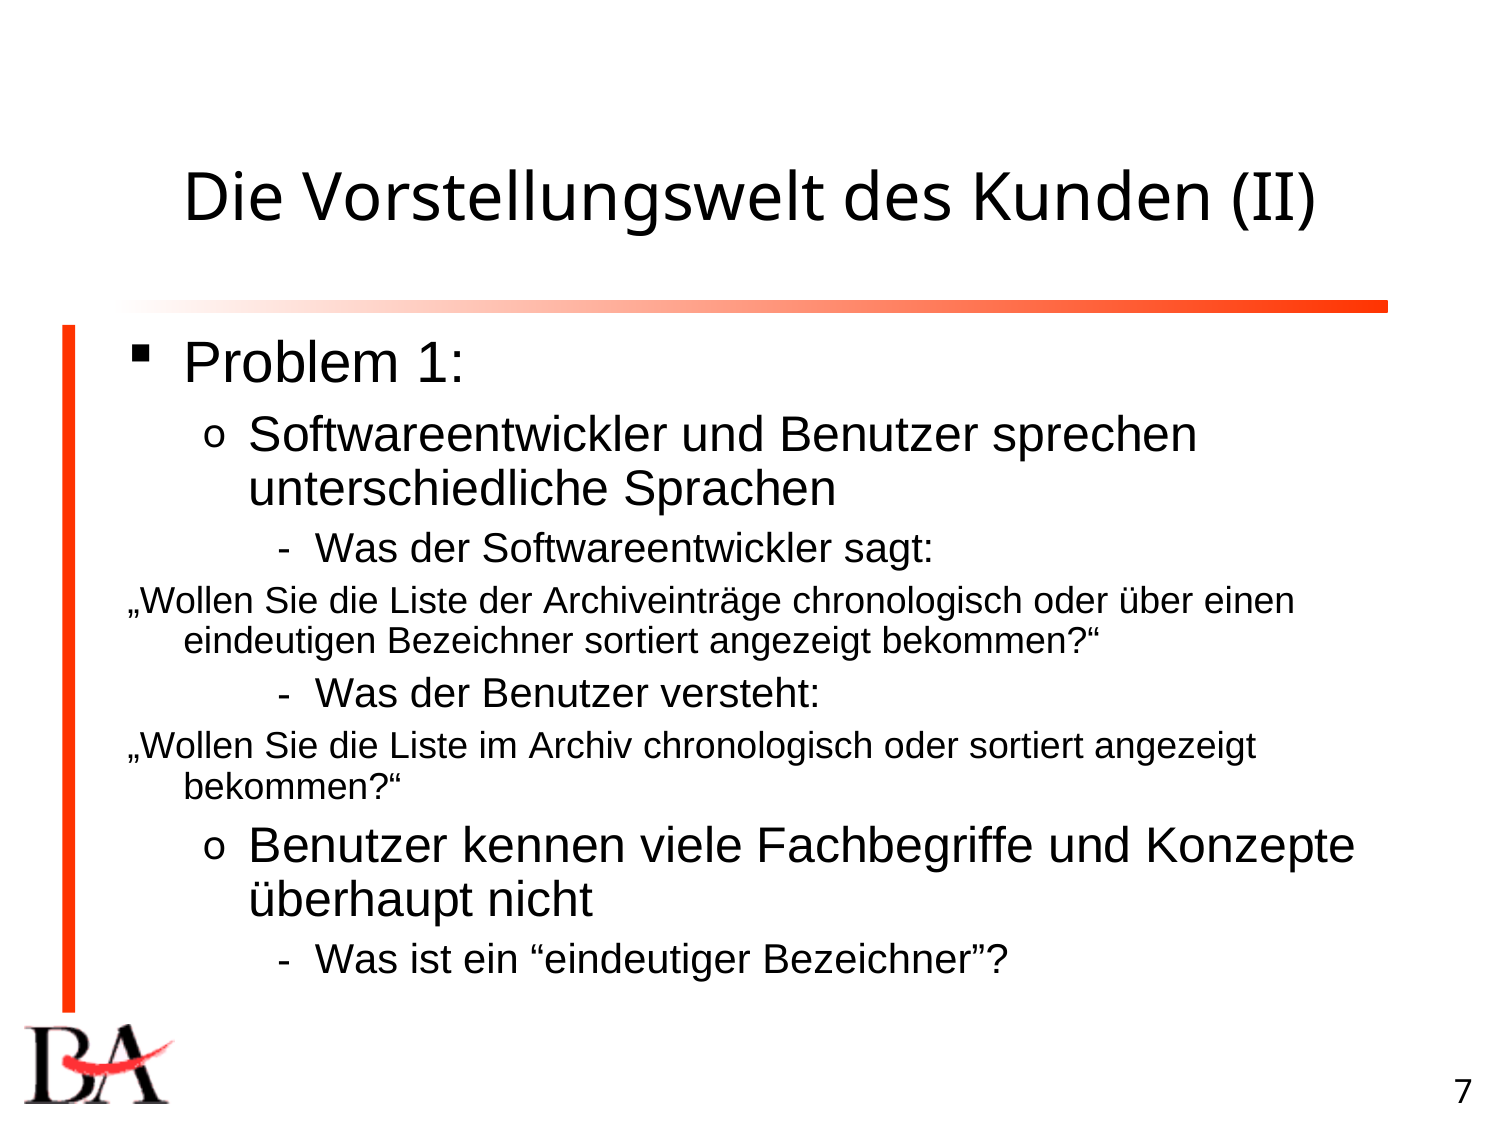

# Die Vorstellungswelt des Kunden (II)
Problem 1:
Softwareentwickler und Benutzer sprechen unterschiedliche Sprachen
Was der Softwareentwickler sagt:
„Wollen Sie die Liste der Archiveinträge chronologisch oder über einen eindeutigen Bezeichner sortiert angezeigt bekommen?“
Was der Benutzer versteht:
„Wollen Sie die Liste im Archiv chronologisch oder sortiert angezeigt bekommen?“
Benutzer kennen viele Fachbegriffe und Konzepte überhaupt nicht
Was ist ein “eindeutiger Bezeichner”?